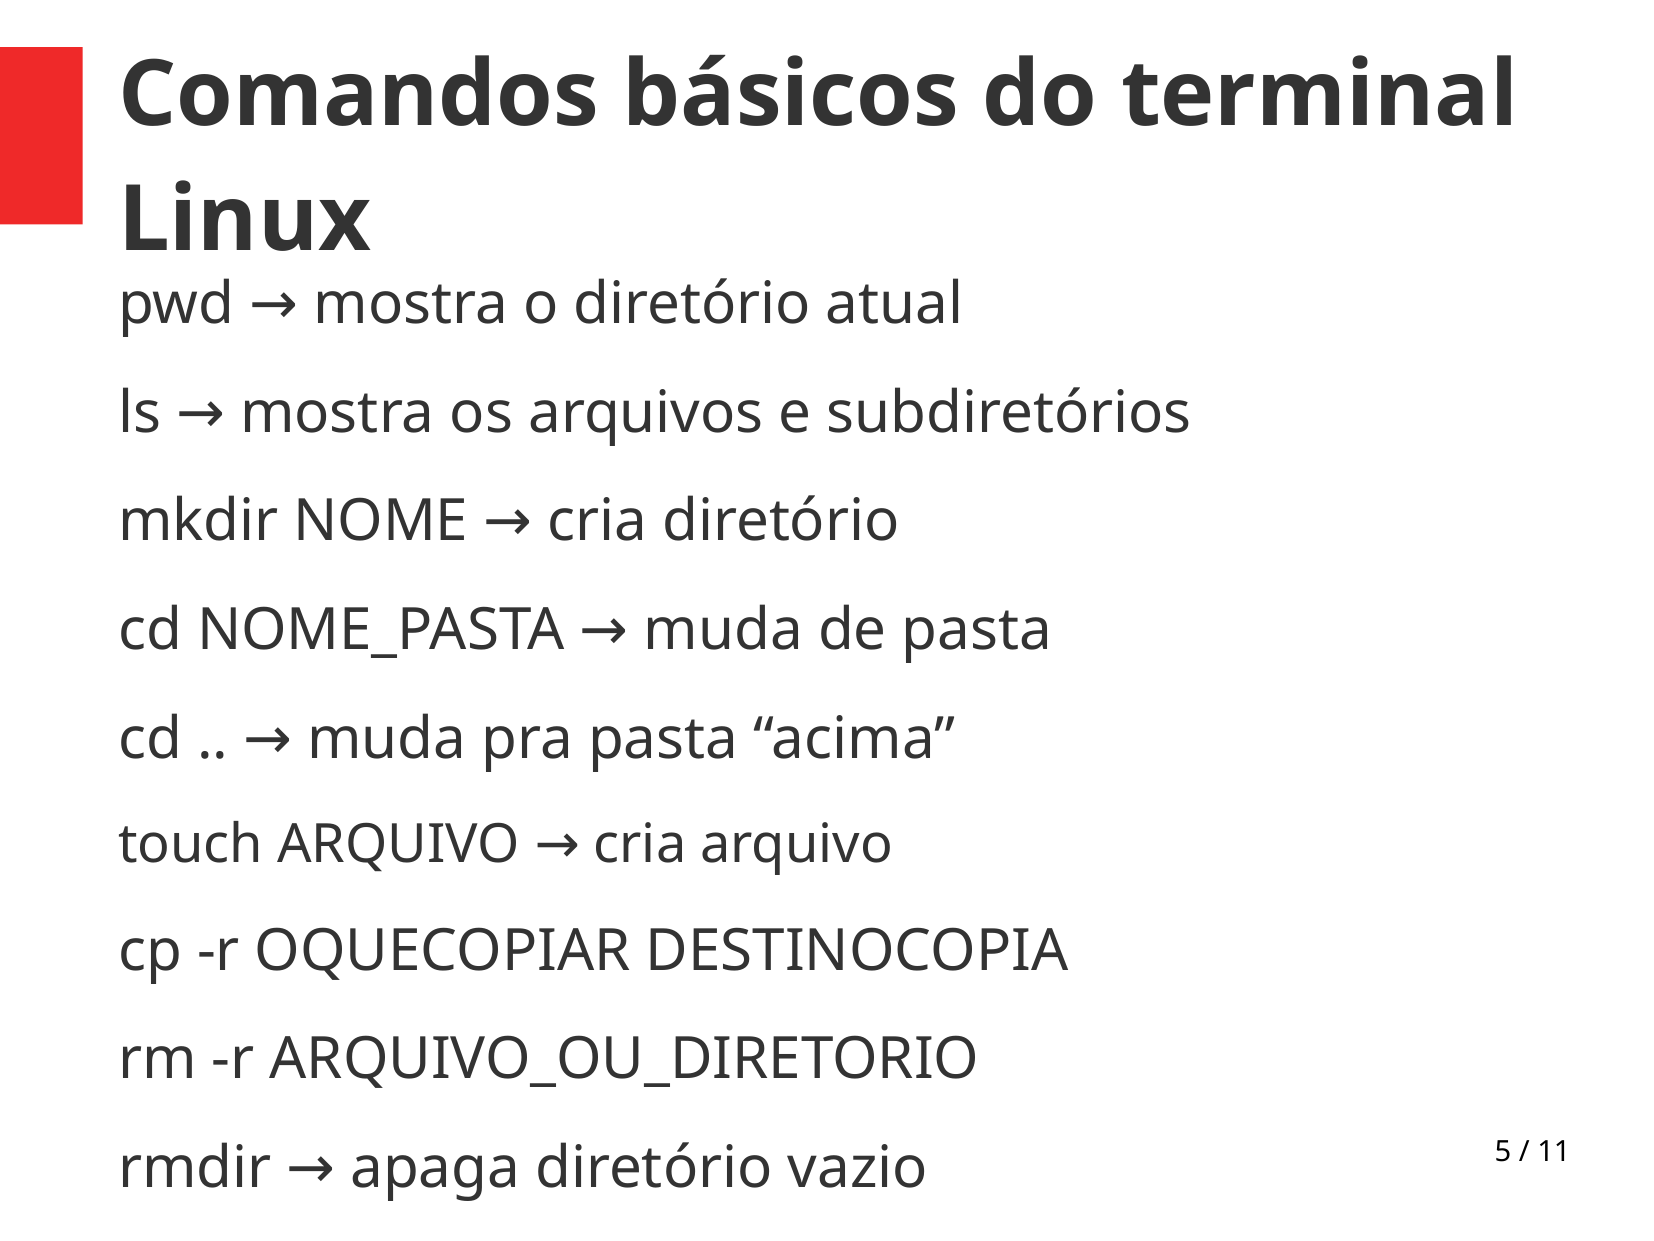

# Comandos básicos do terminal Linux
pwd → mostra o diretório atual
ls → mostra os arquivos e subdiretórios
mkdir NOME → cria diretório
cd NOME_PASTA → muda de pasta
cd .. → muda pra pasta “acima”
touch ARQUIVO → cria arquivo
cp -r OQUECOPIAR DESTINOCOPIA
rm -r ARQUIVO_OU_DIRETORIO
rmdir → apaga diretório vazio
rm ARQUIVO → apaga arquivo
5